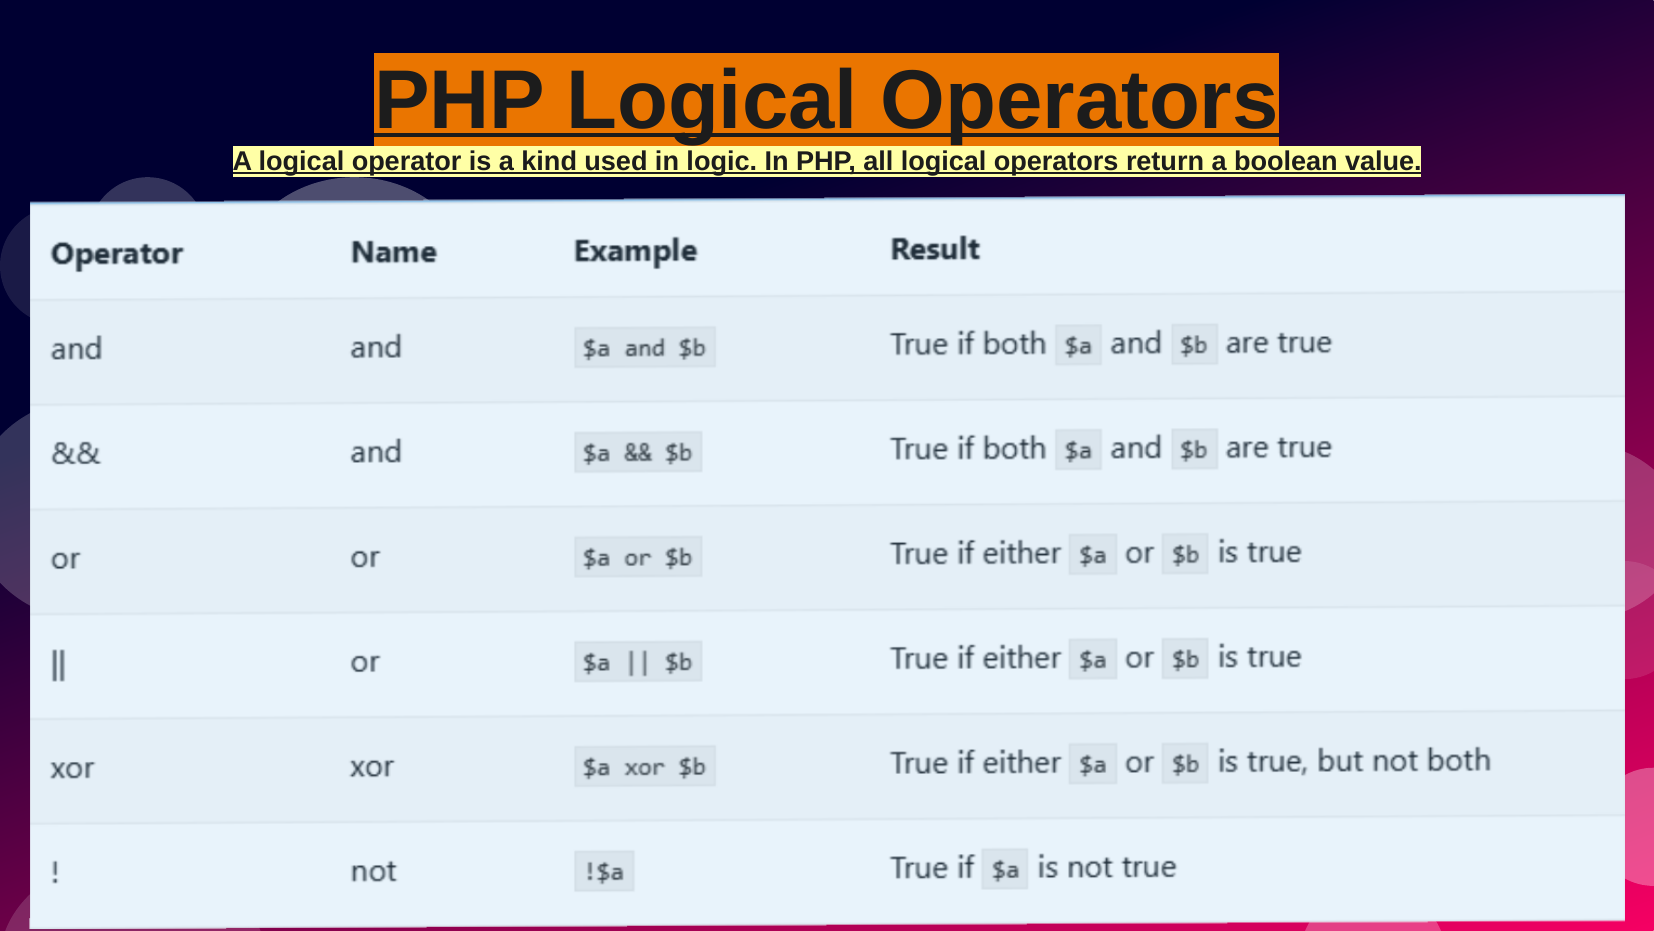

# PHP Logical Operators A logical operator is a kind used in logic. In PHP, all logical operators return a boolean value.